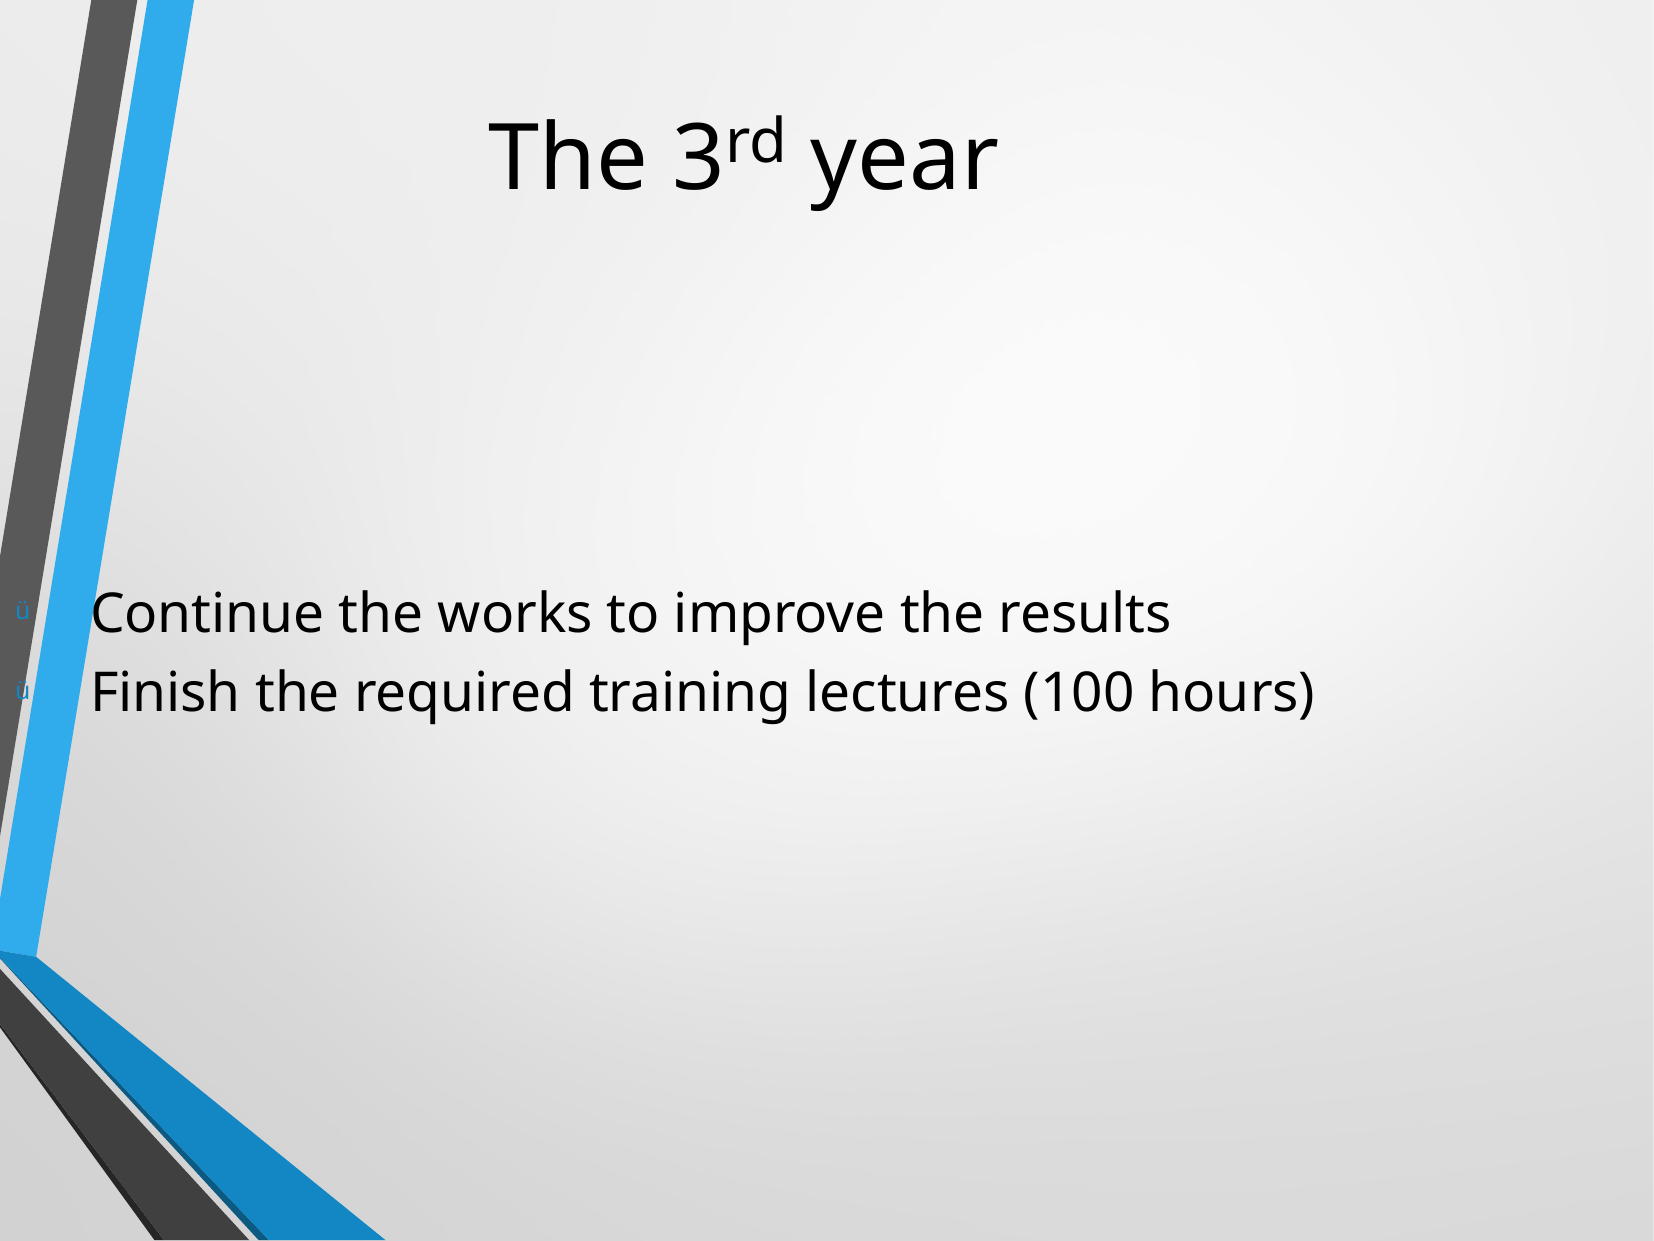

# The 3rd year
Continue the works to improve the results
Finish the required training lectures (100 hours)